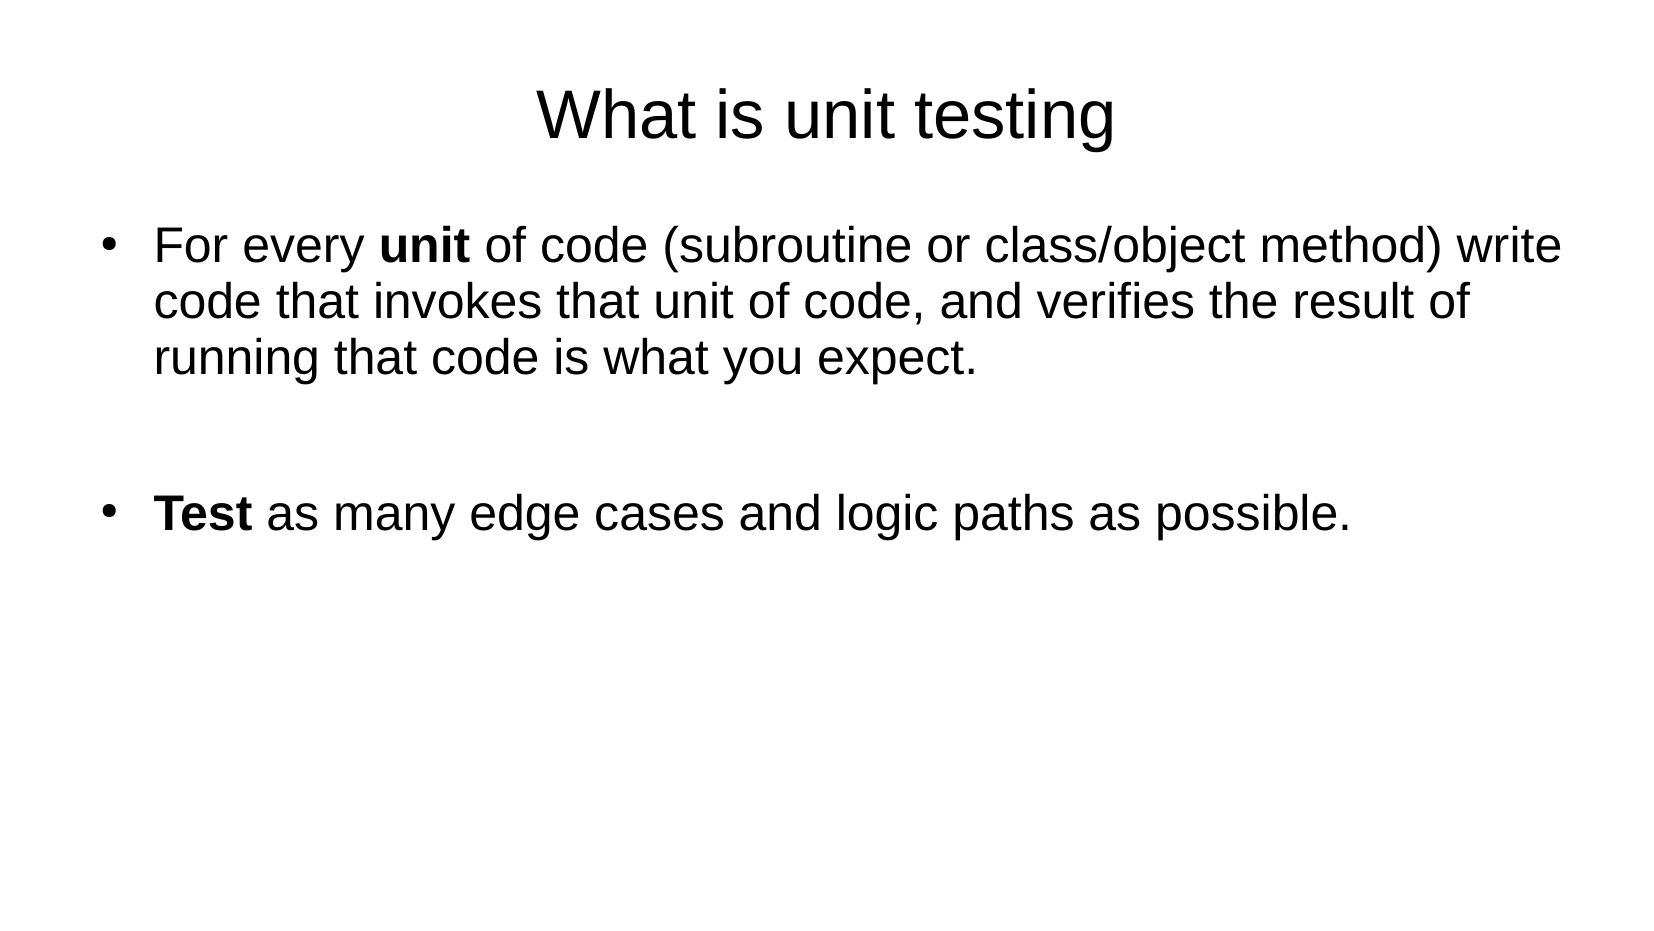

# What is unit testing
For every unit of code (subroutine or class/object method) write code that invokes that unit of code, and verifies the result of running that code is what you expect.
Test as many edge cases and logic paths as possible.